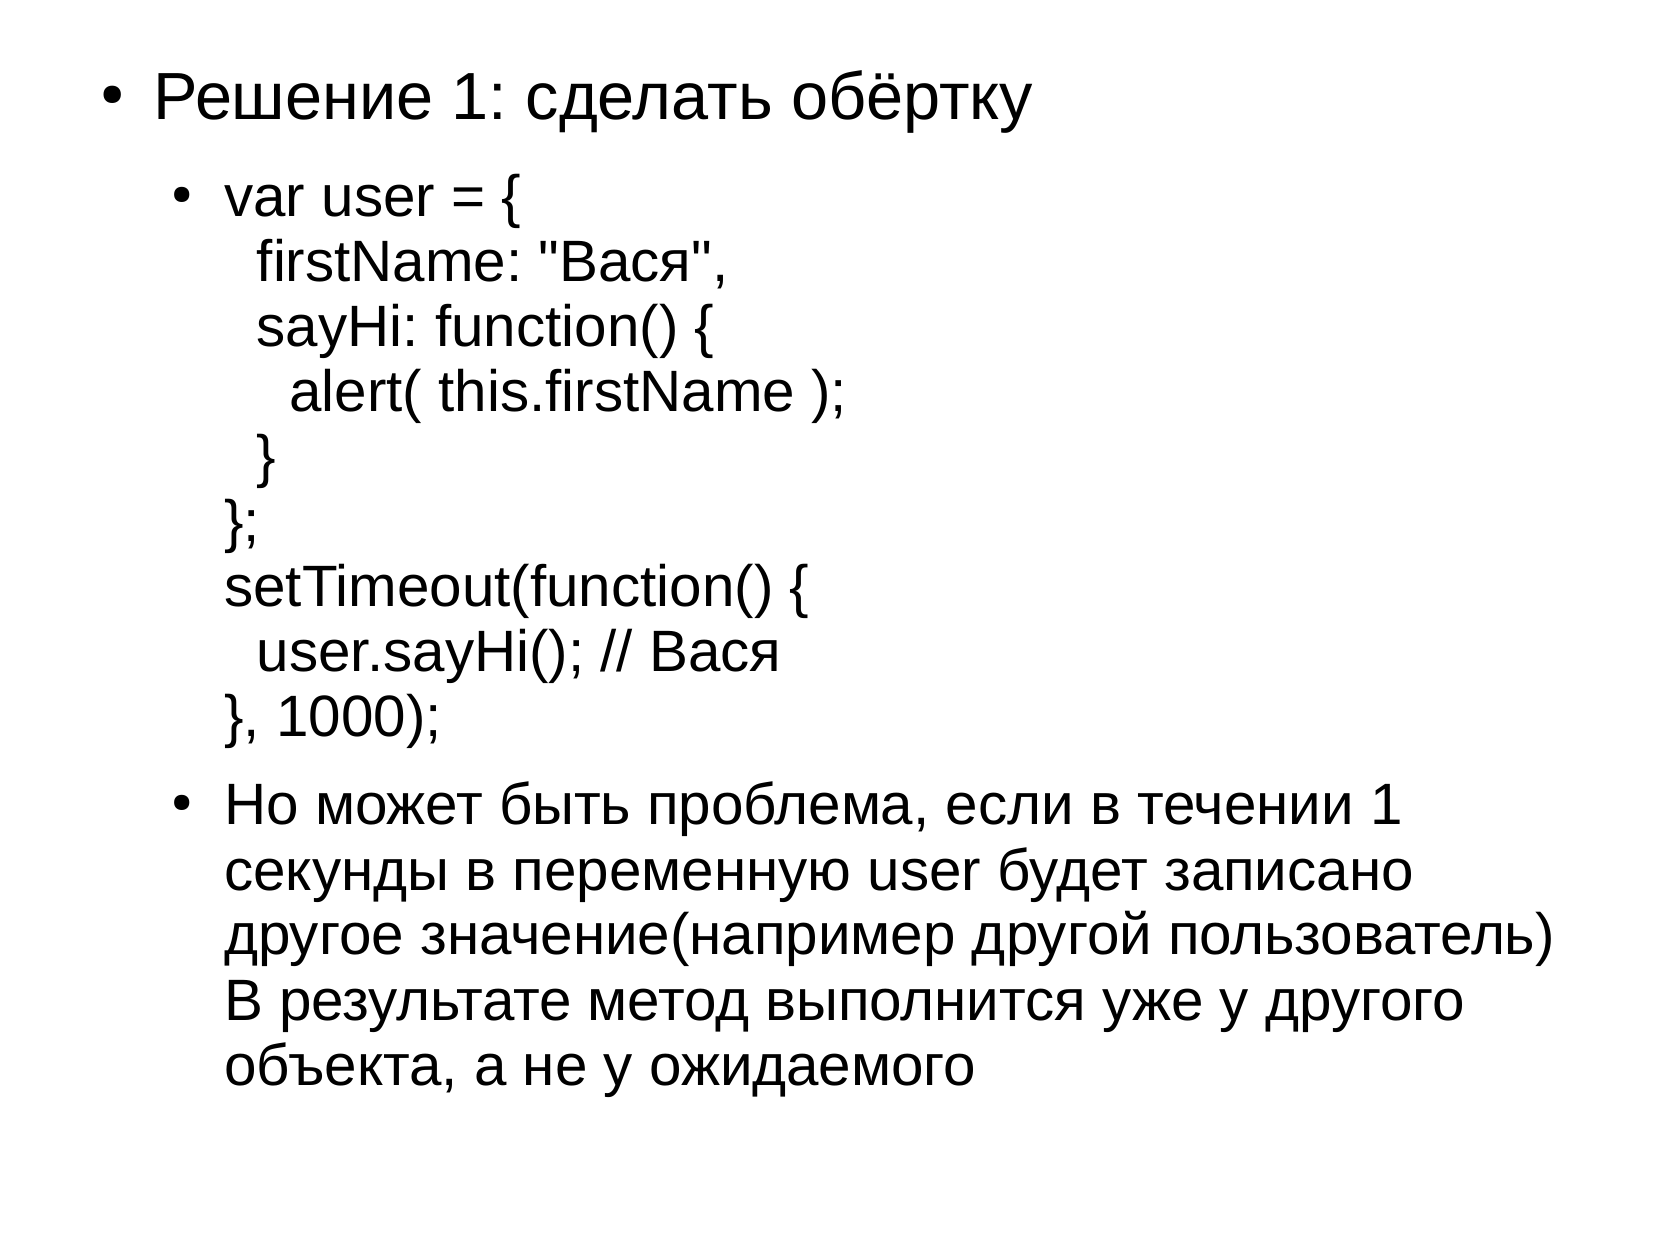

# Решение 1: сделать обёртку
var user = {
 firstName: "Вася",
 sayHi: function() {
 alert( this.firstName );
 }
};
setTimeout(function() {
 user.sayHi(); // Вася
}, 1000);
Но может быть проблема, если в течении 1 секунды в переменную user будет записано другое значение(например другой пользователь)
В результате метод выполнится уже у другого объекта, а не у ожидаемого